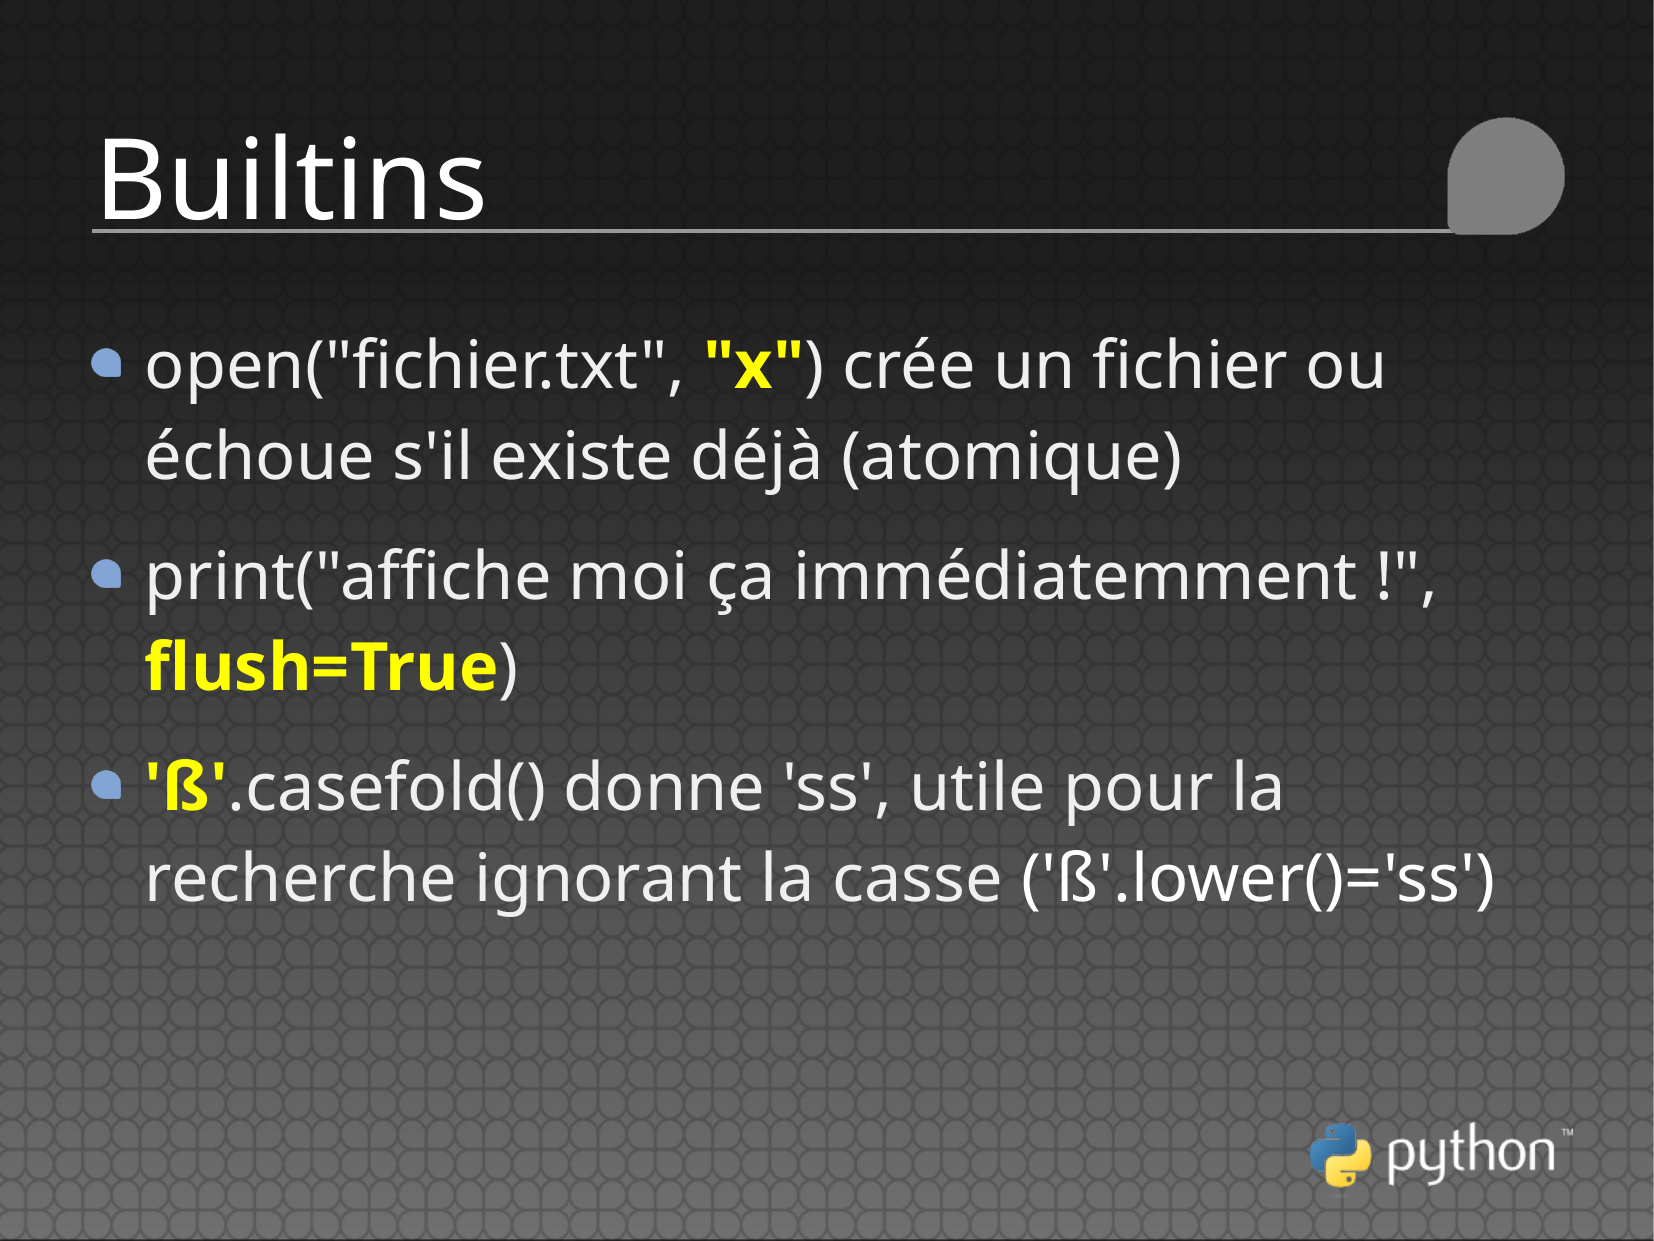

Builtins
# open("fichier.txt", "x") crée un fichier ou échoue s'il existe déjà (atomique)
print("affiche moi ça immédiatemment !", flush=True)
'ß'.casefold() donne 'ss', utile pour la recherche ignorant la casse ('ß'.lower()='ss')